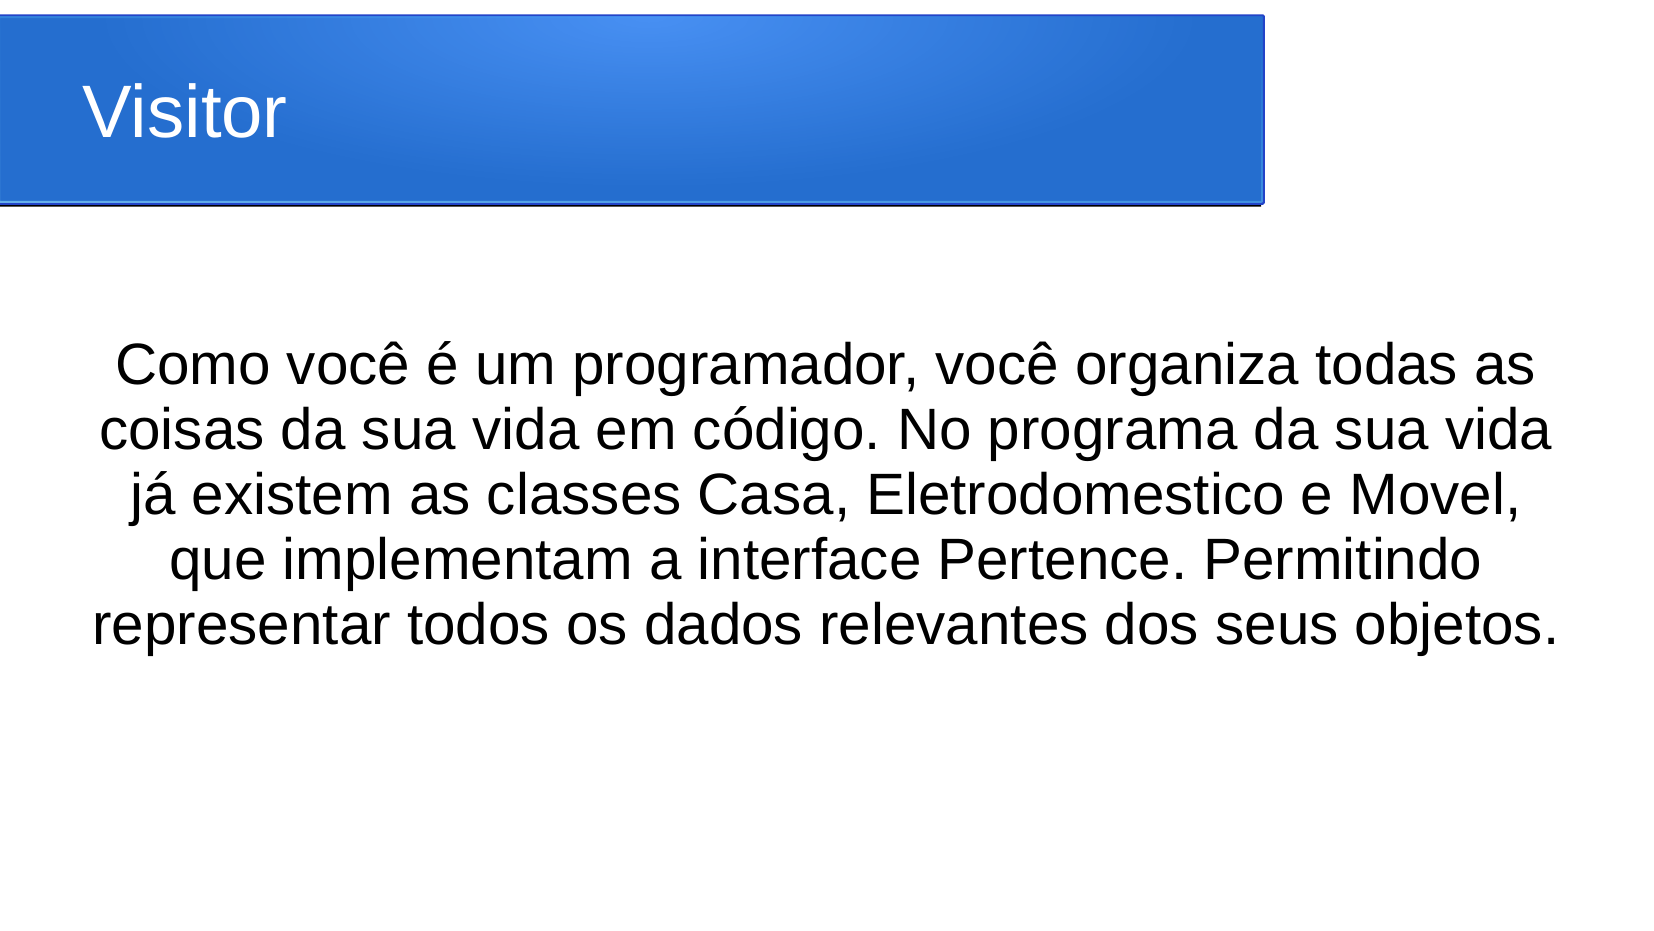

# Visitor
Como você é um programador, você organiza todas as coisas da sua vida em código. No programa da sua vida já existem as classes Casa, Eletrodomestico e Movel, que implementam a interface Pertence. Permitindo representar todos os dados relevantes dos seus objetos.